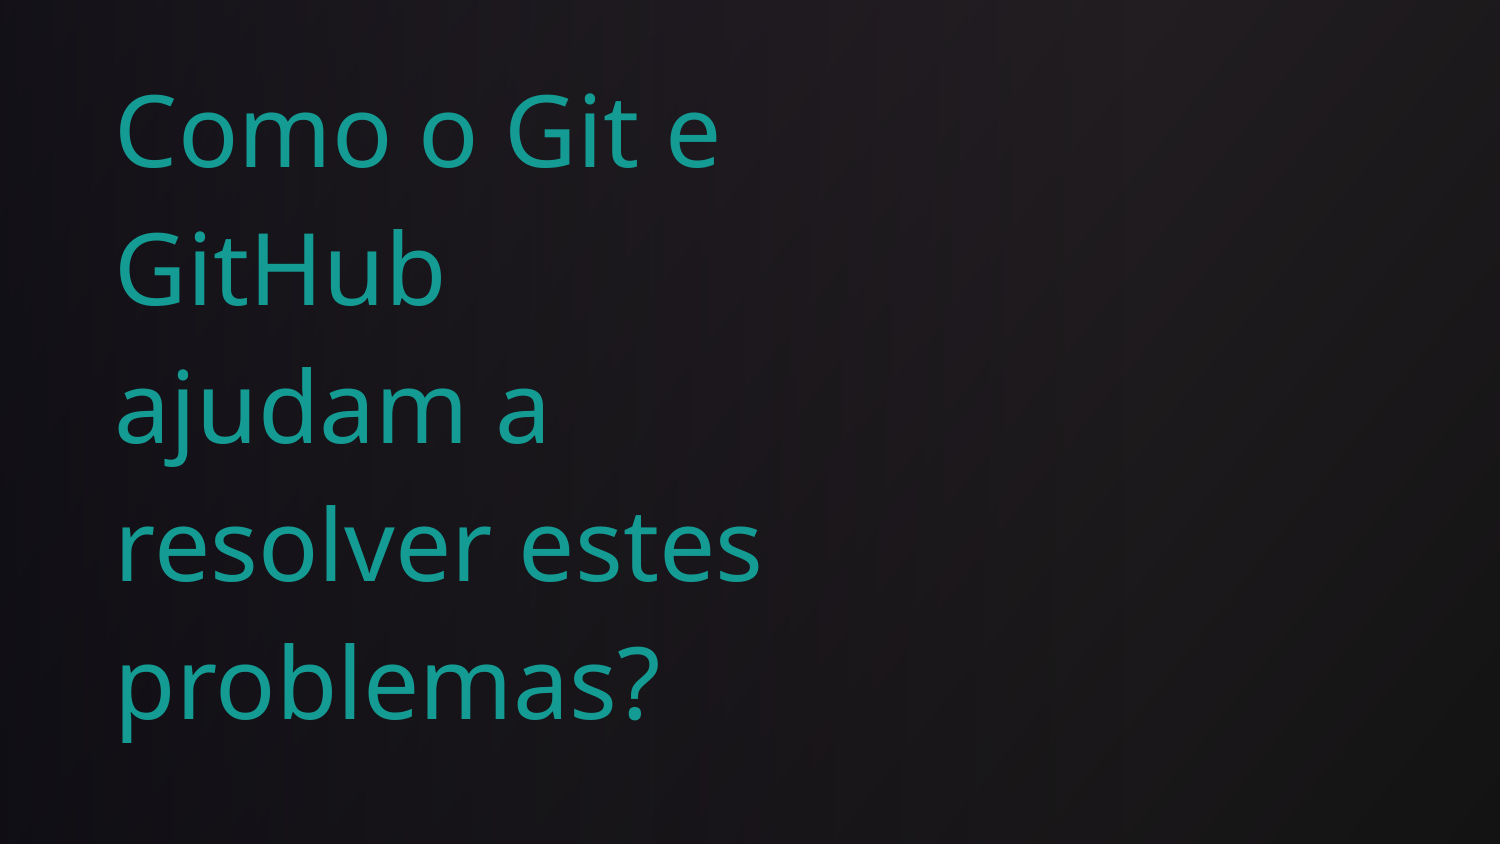

# Como o Git e GitHub ajudam a resolver estes problemas?